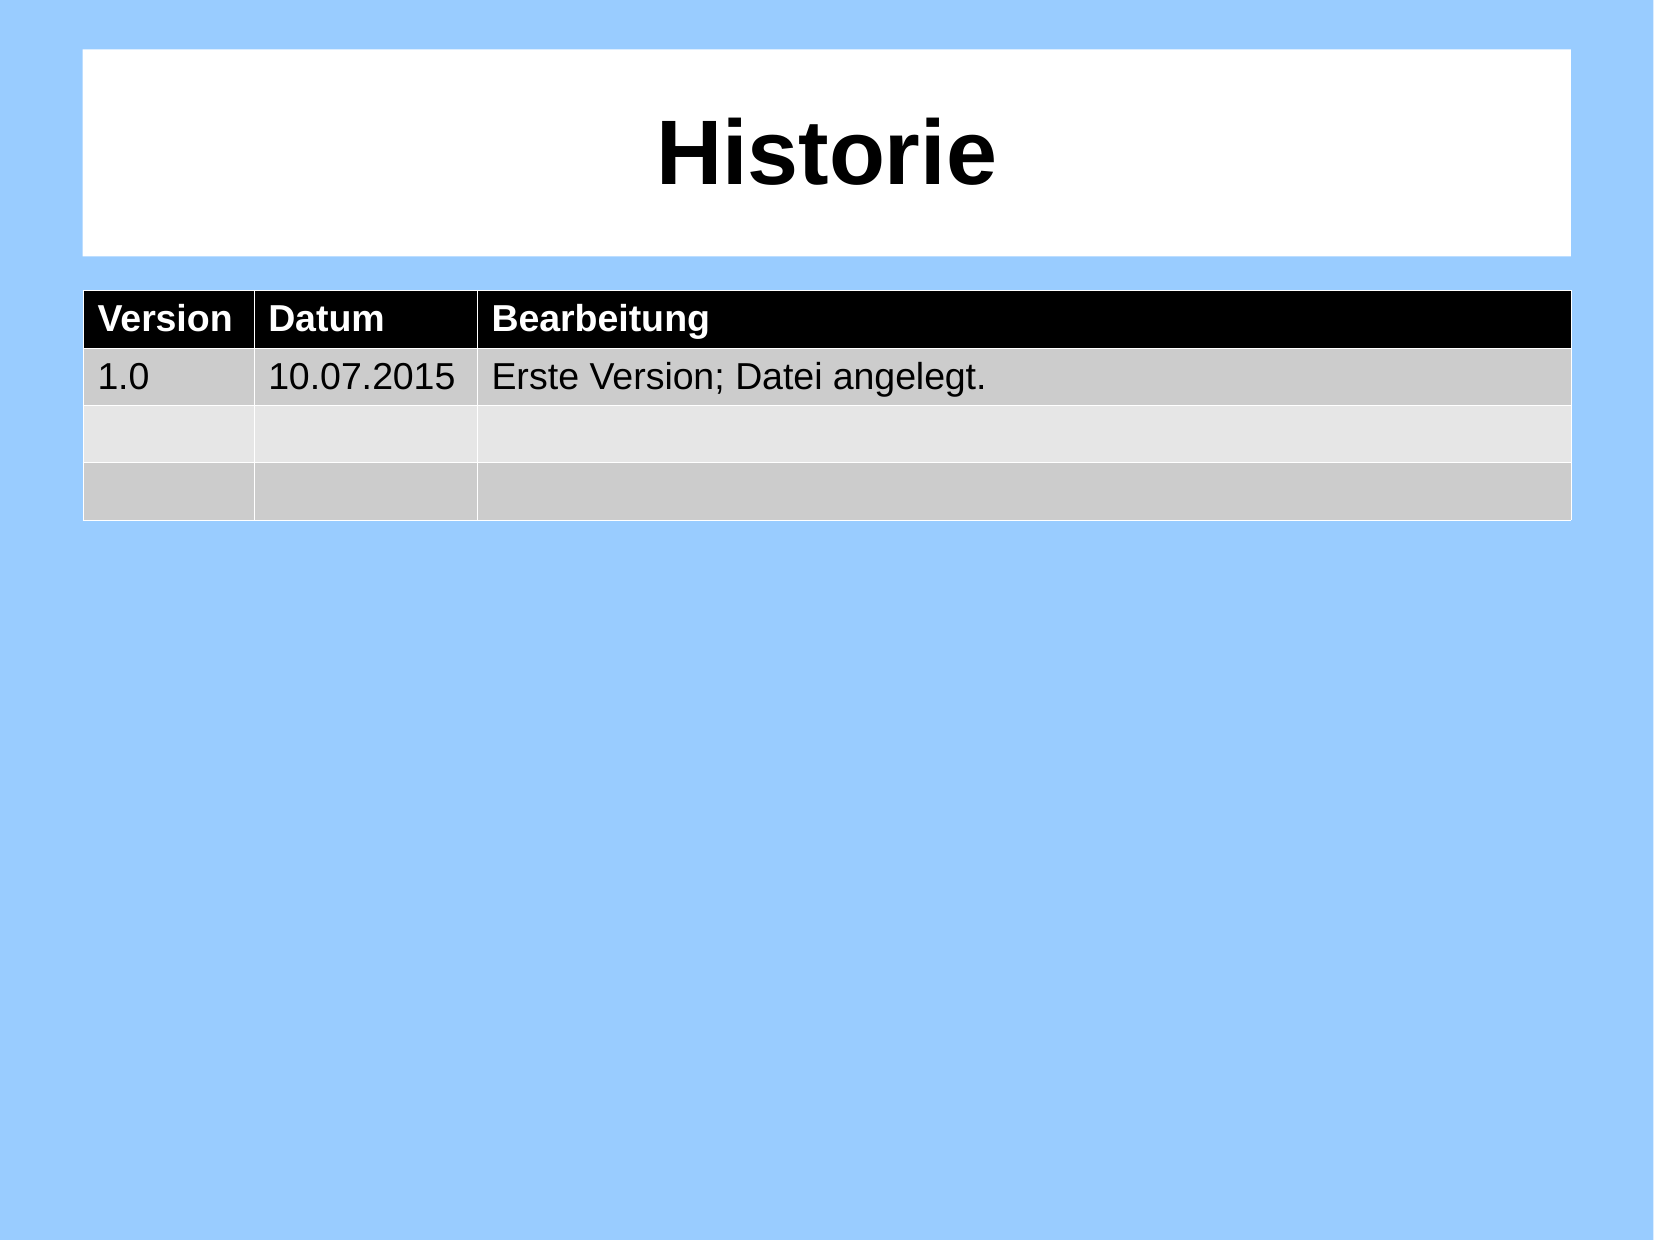

# Historie
| Version | Datum | Bearbeitung |
| --- | --- | --- |
| 1.0 | 10.07.2015 | Erste Version; Datei angelegt. |
| | | |
| | | |